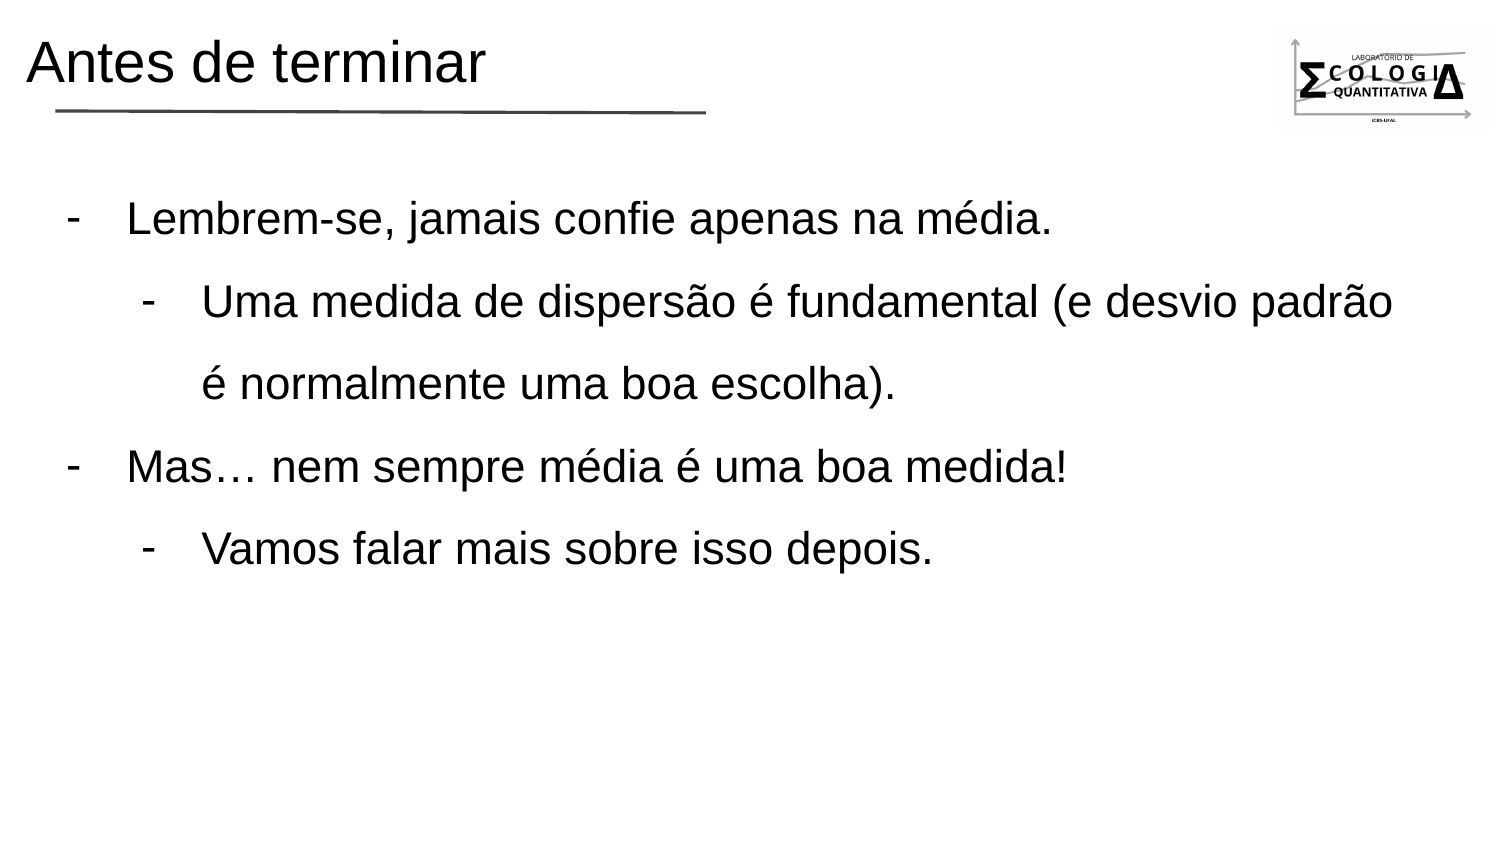

Antes de terminar
Lembrem-se, jamais confie apenas na média.
Uma medida de dispersão é fundamental (e desvio padrão é normalmente uma boa escolha).
Mas… nem sempre média é uma boa medida!
Vamos falar mais sobre isso depois.